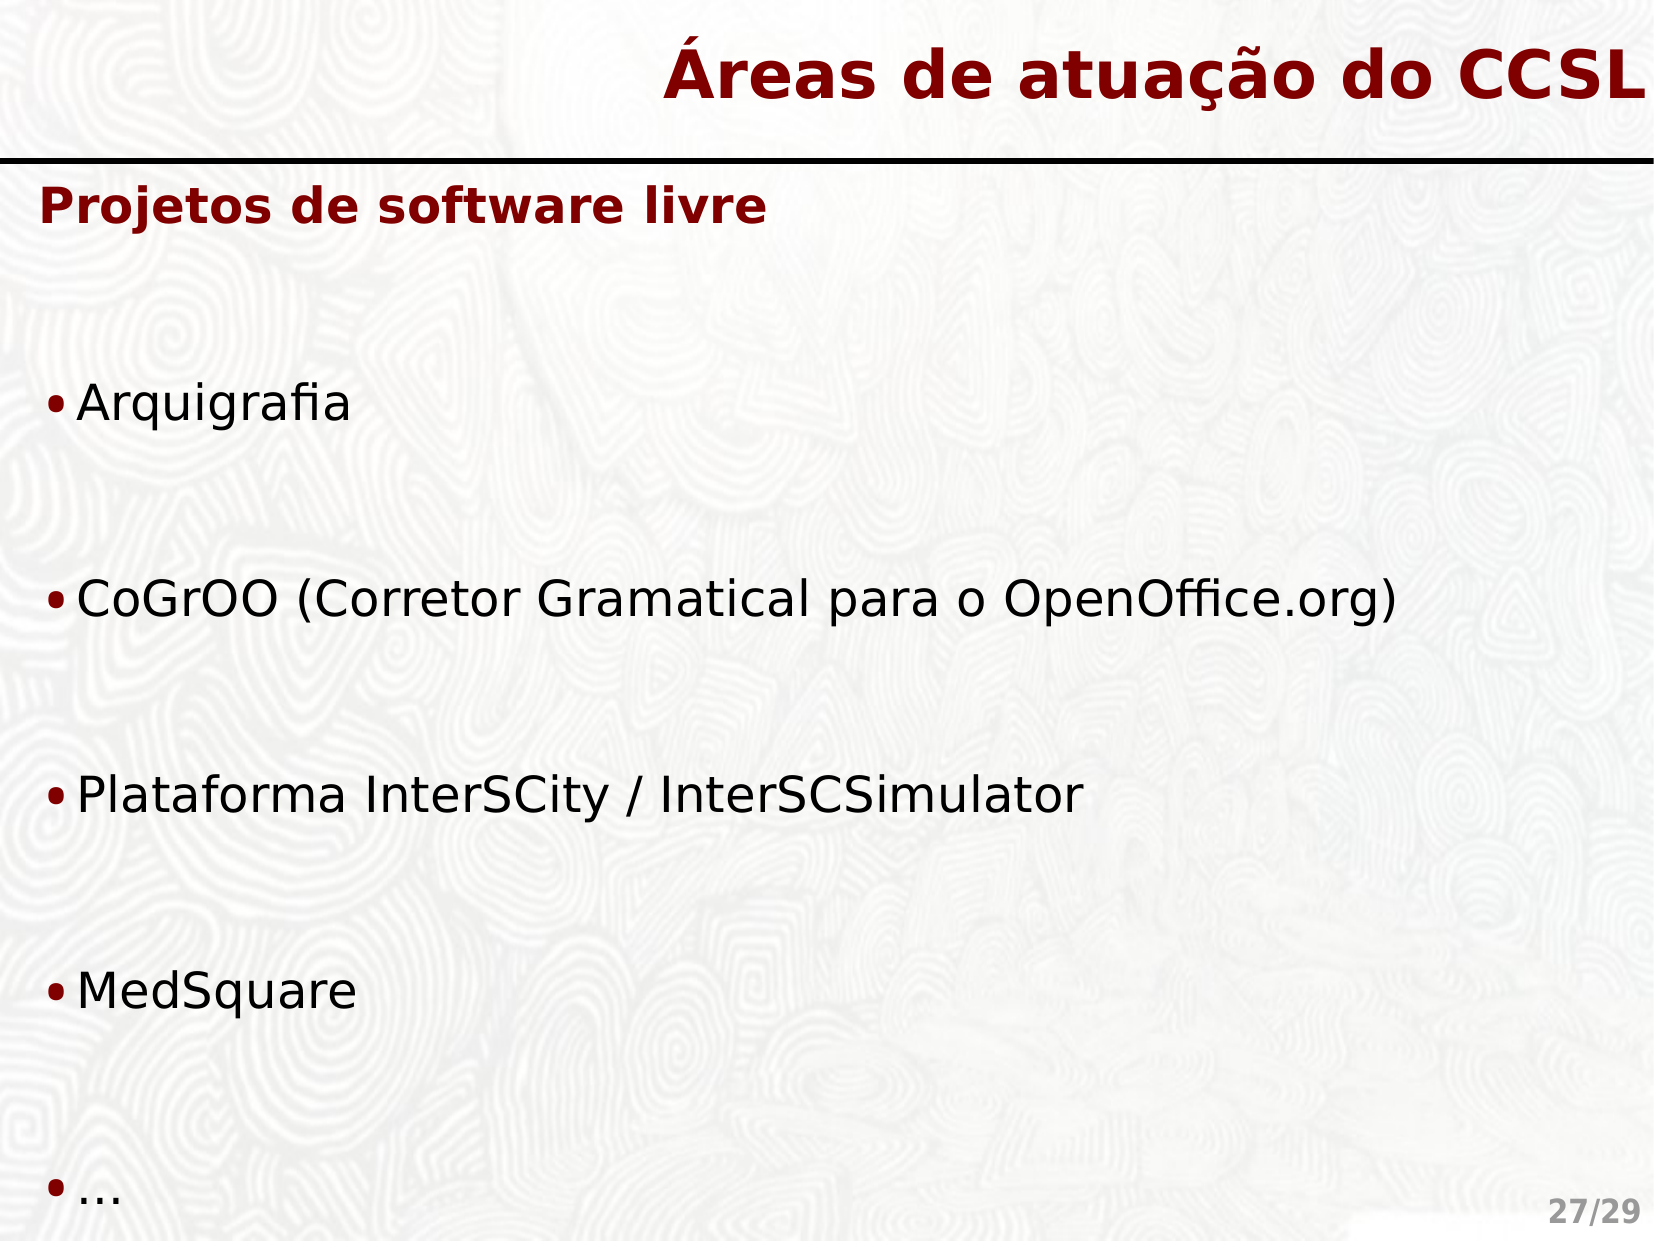

# Áreas de atuação do CCSL
Projetos de software livre
Arquigrafia
CoGrOO (Corretor Gramatical para o OpenOffice.org)
Plataforma InterSCity / InterSCSimulator
MedSquare
...
27